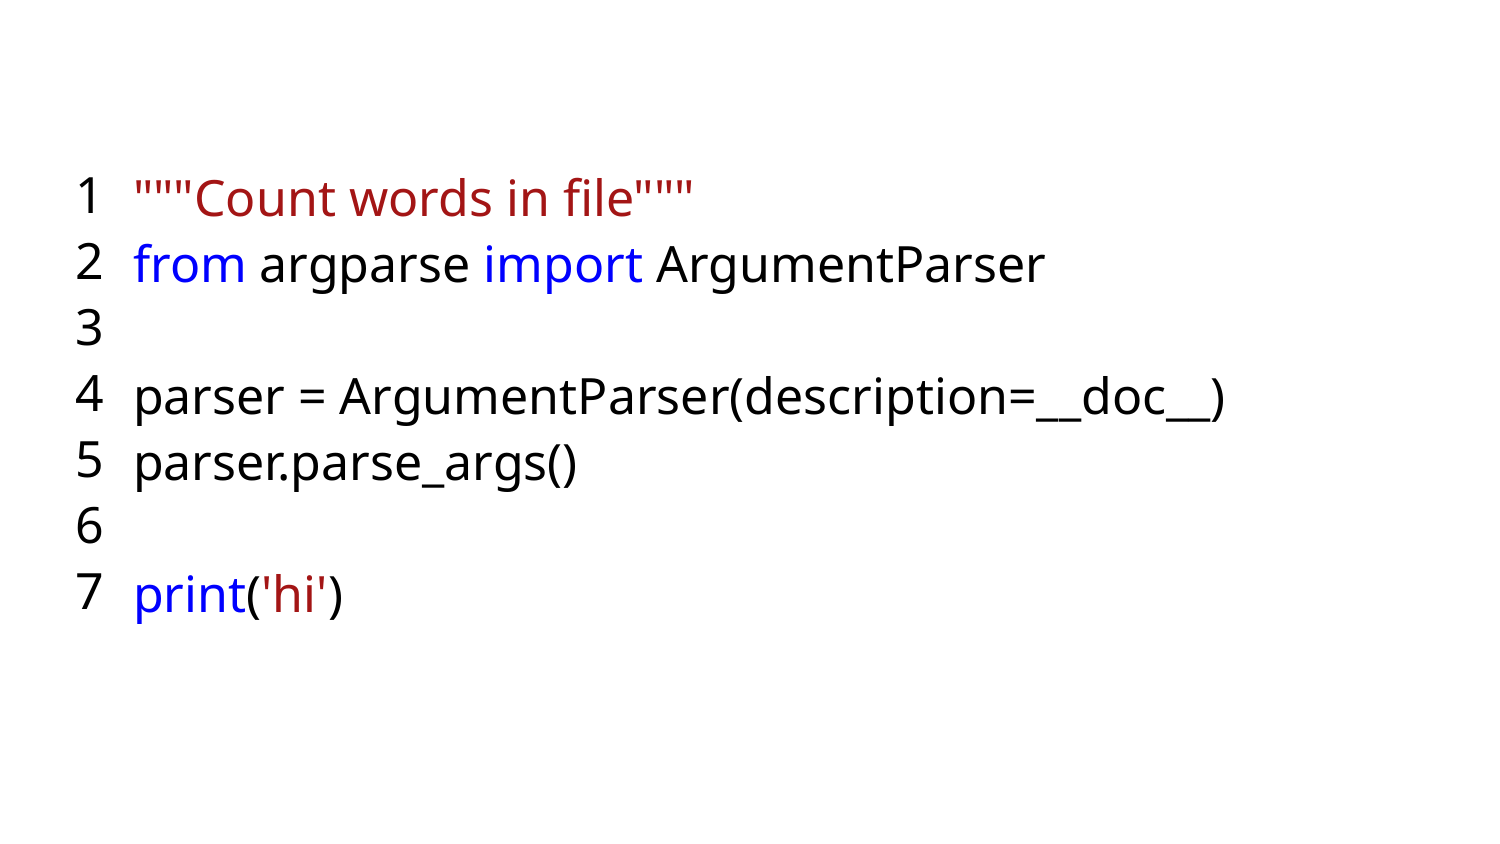

1
2
3
4
5
6
7
# """Count words in file""" from argparse import ArgumentParser parser = ArgumentParser(description=__doc__) parser.parse_args() print('hi')